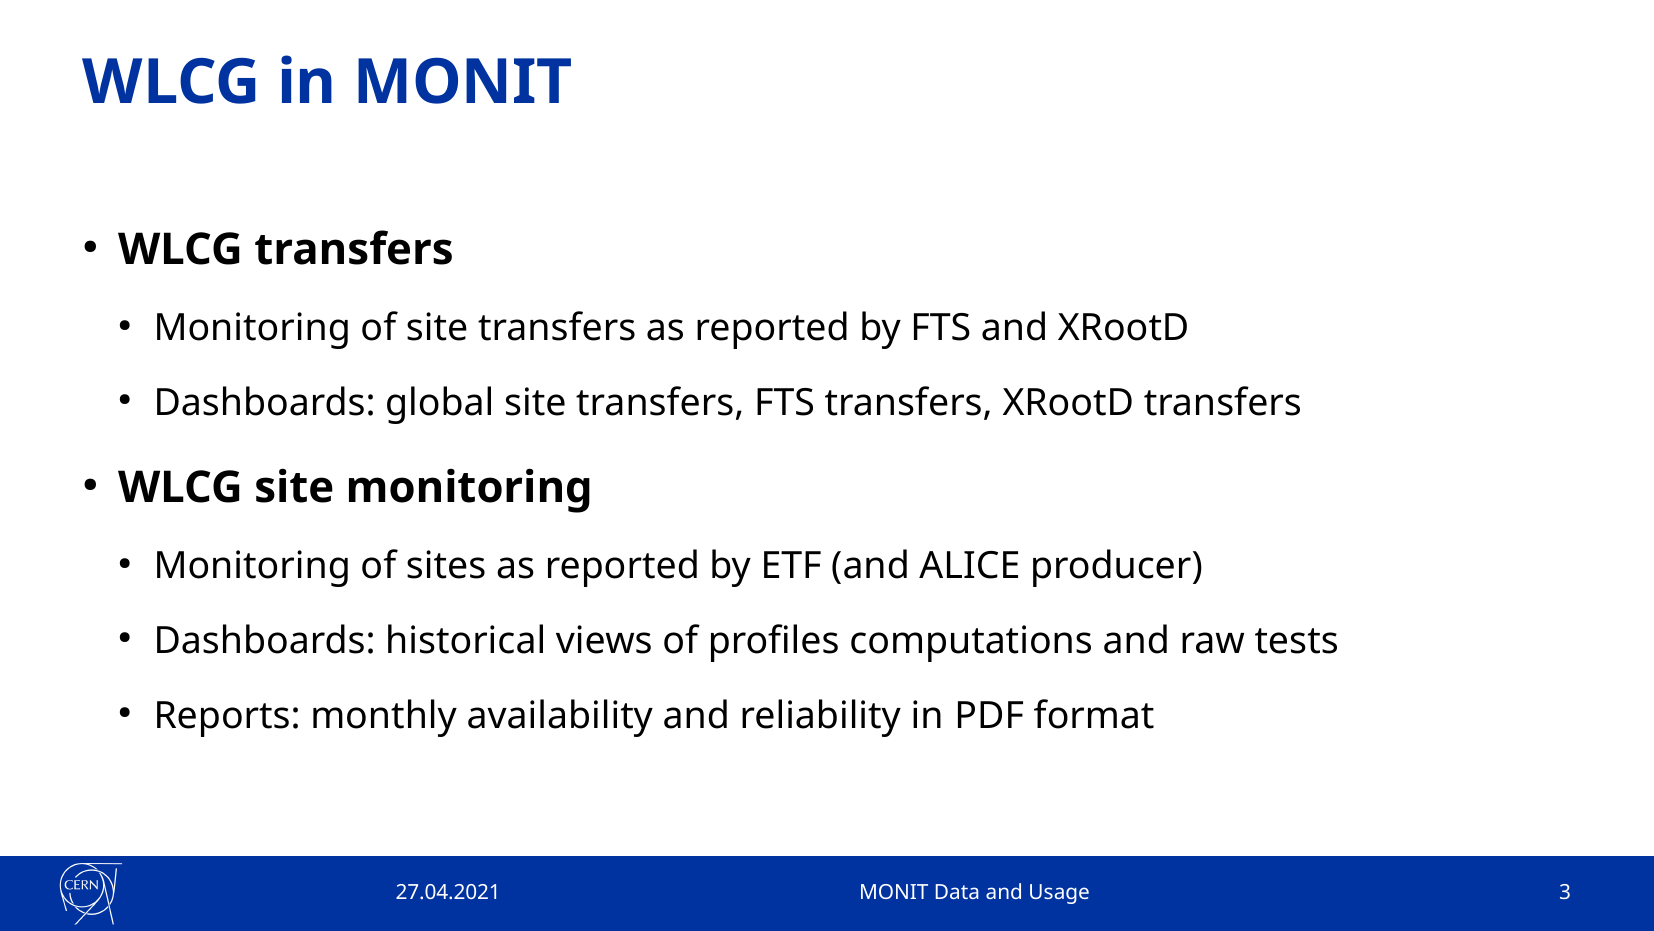

# WLCG in MONIT
WLCG transfers
Monitoring of site transfers as reported by FTS and XRootD
Dashboards: global site transfers, FTS transfers, XRootD transfers
WLCG site monitoring
Monitoring of sites as reported by ETF (and ALICE producer)
Dashboards: historical views of profiles computations and raw tests
Reports: monthly availability and reliability in PDF format
27.04.2021
MONIT Data and Usage
3